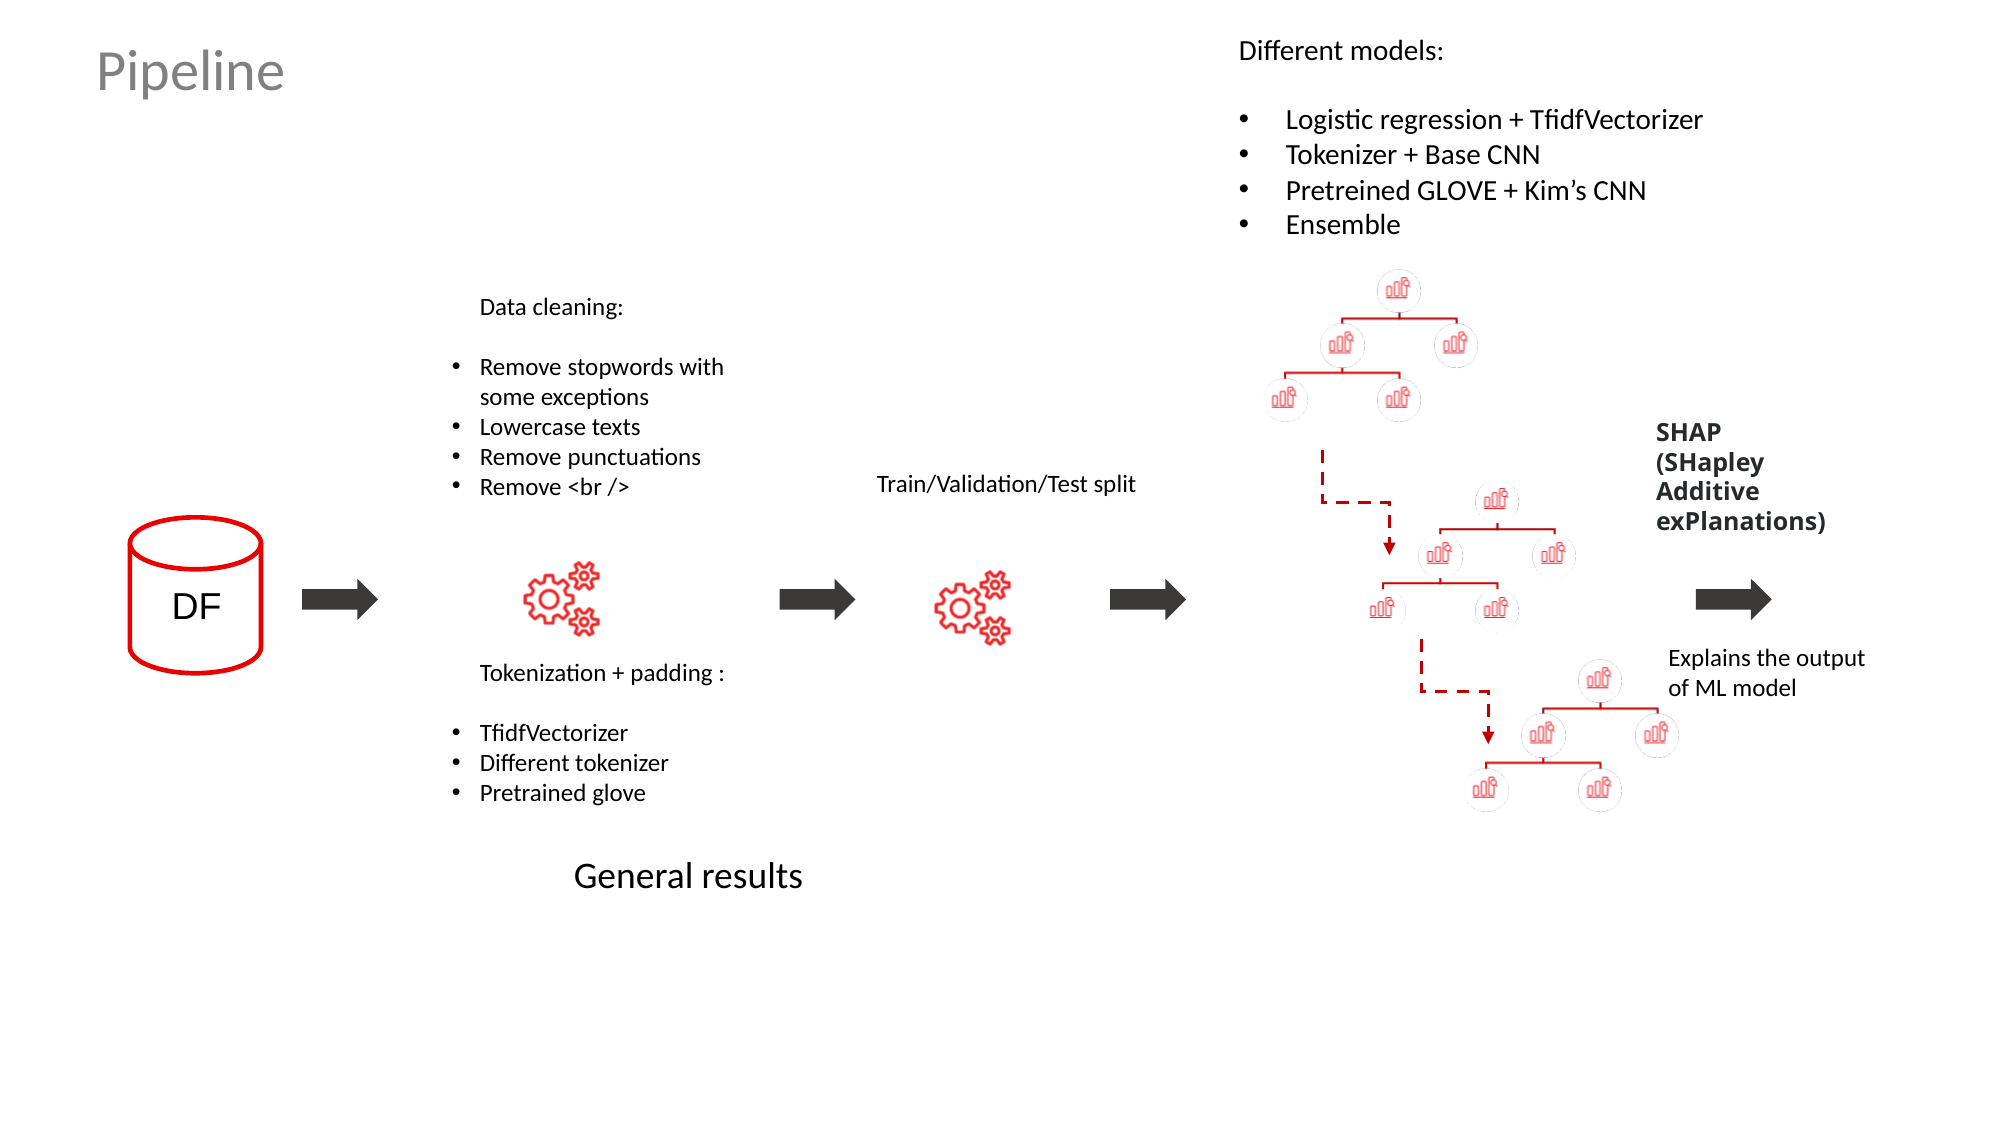

Different models:
Logistic regression + TfidfVectorizer
Tokenizer + Base CNN
Pretreined GLOVE + Kim’s CNN
Ensemble
Pipeline
Data cleaning:
Remove stopwords with some exceptions
Lowercase texts
Remove punctuations
Remove <br />
SHAP
(SHapley
Additive
exPlanations)
Train/Validation/Test split
DF
Explains the output
of ML model
Tokenization + padding :
TfidfVectorizer
Different tokenizer
Pretrained glove
General results